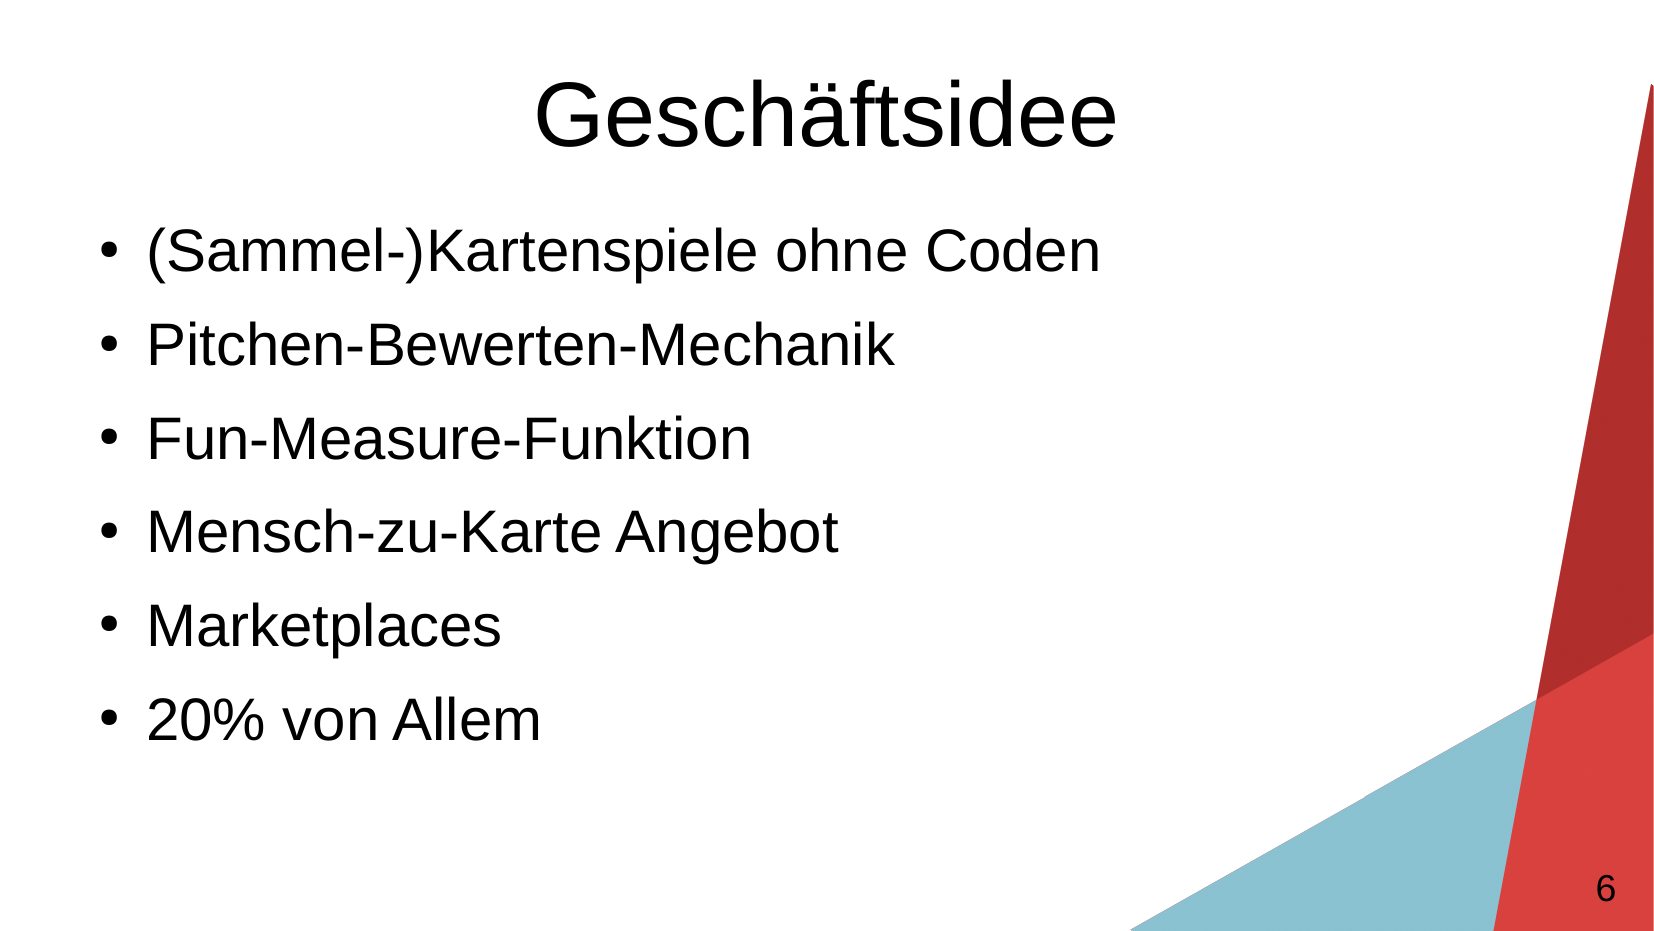

# Geschäftsidee
(Sammel-)Kartenspiele ohne Coden
Pitchen-Bewerten-Mechanik
Fun-Measure-Funktion
Mensch-zu-Karte Angebot
Marketplaces
20% von Allem